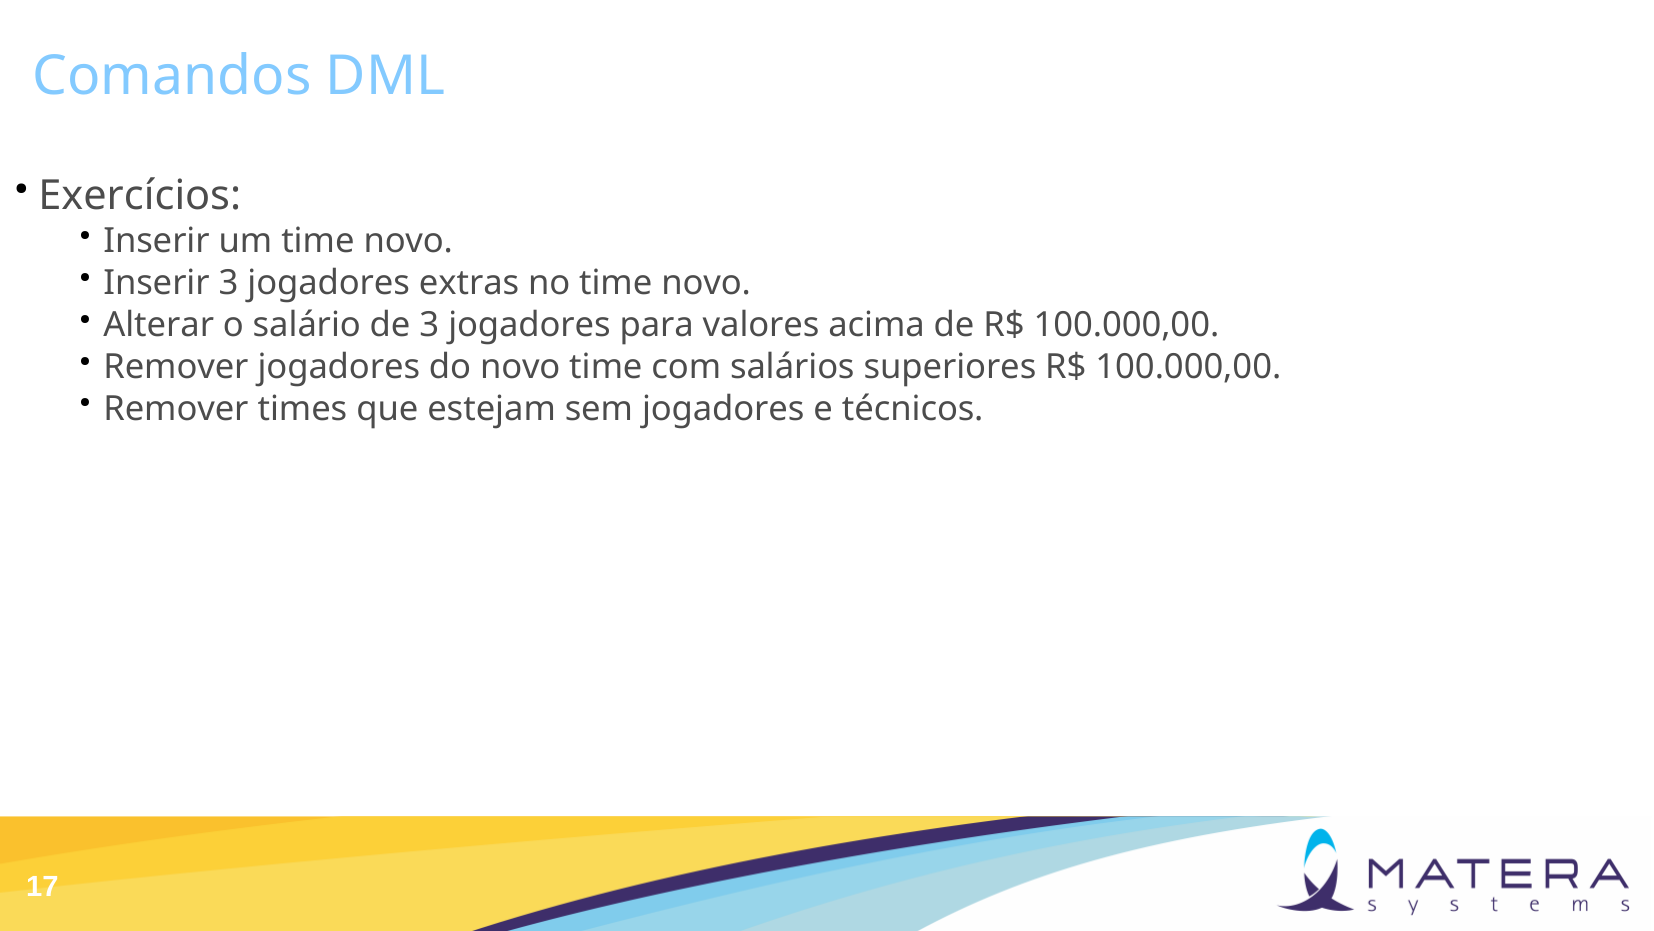

# Comandos DML
Exercícios:
Inserir um time novo.
Inserir 3 jogadores extras no time novo.
Alterar o salário de 3 jogadores para valores acima de R$ 100.000,00.
Remover jogadores do novo time com salários superiores R$ 100.000,00.
Remover times que estejam sem jogadores e técnicos.